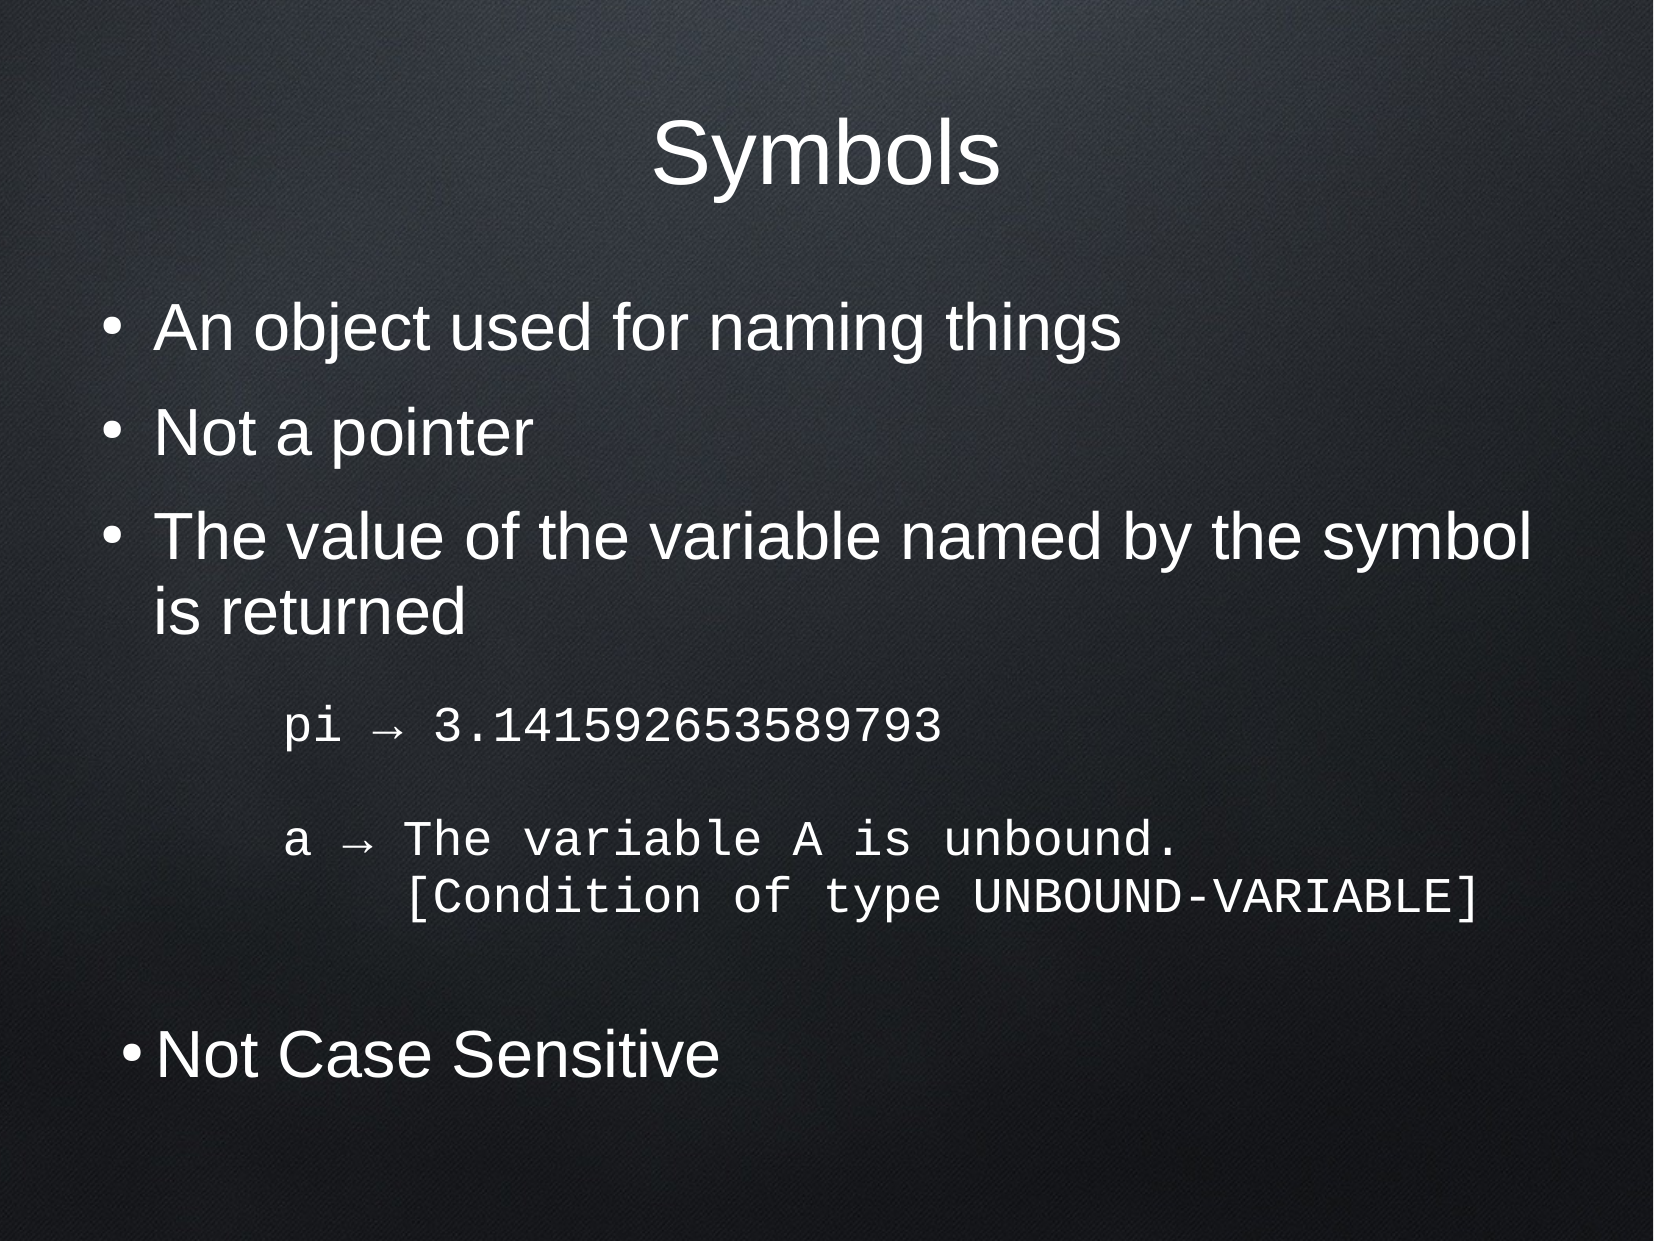

# Symbols
An object used for naming things
Not a pointer
The value of the variable named by the symbol is returned
pi → 3.141592653589793
a → The variable A is unbound.
 [Condition of type UNBOUND-VARIABLE]
Not Case Sensitive